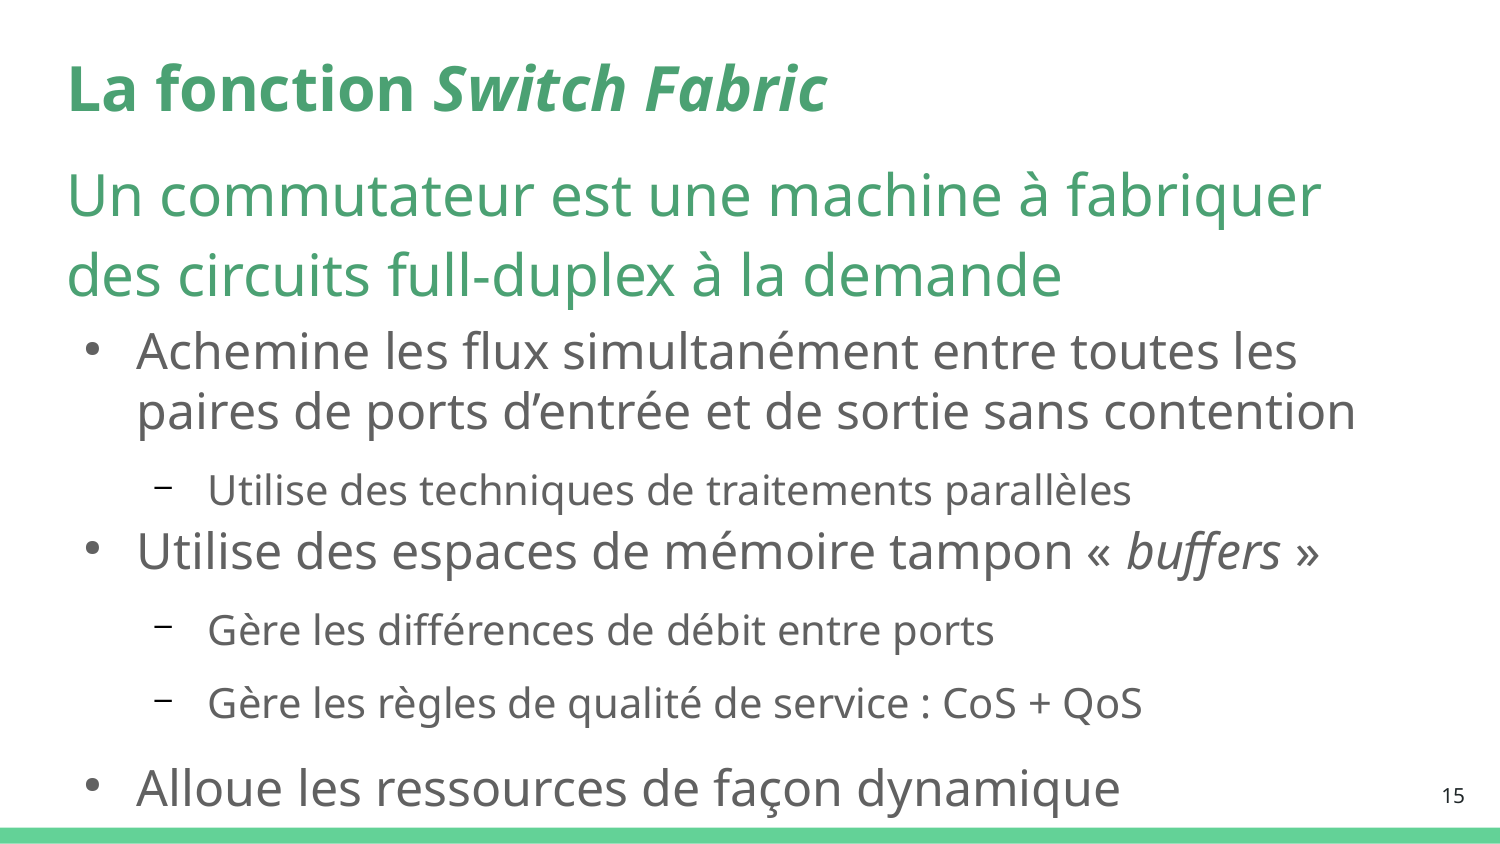

# La fonction Switch Fabric
Un commutateur est une machine à fabriquer 	des circuits full-duplex à la demande
Achemine les flux simultanément entre toutes les paires de ports d’entrée et de sortie sans contention
Utilise des techniques de traitements parallèles
Utilise des espaces de mémoire tampon « buffers »
Gère les différences de débit entre ports
Gère les règles de qualité de service : CoS + QoS
Alloue les ressources de façon dynamique